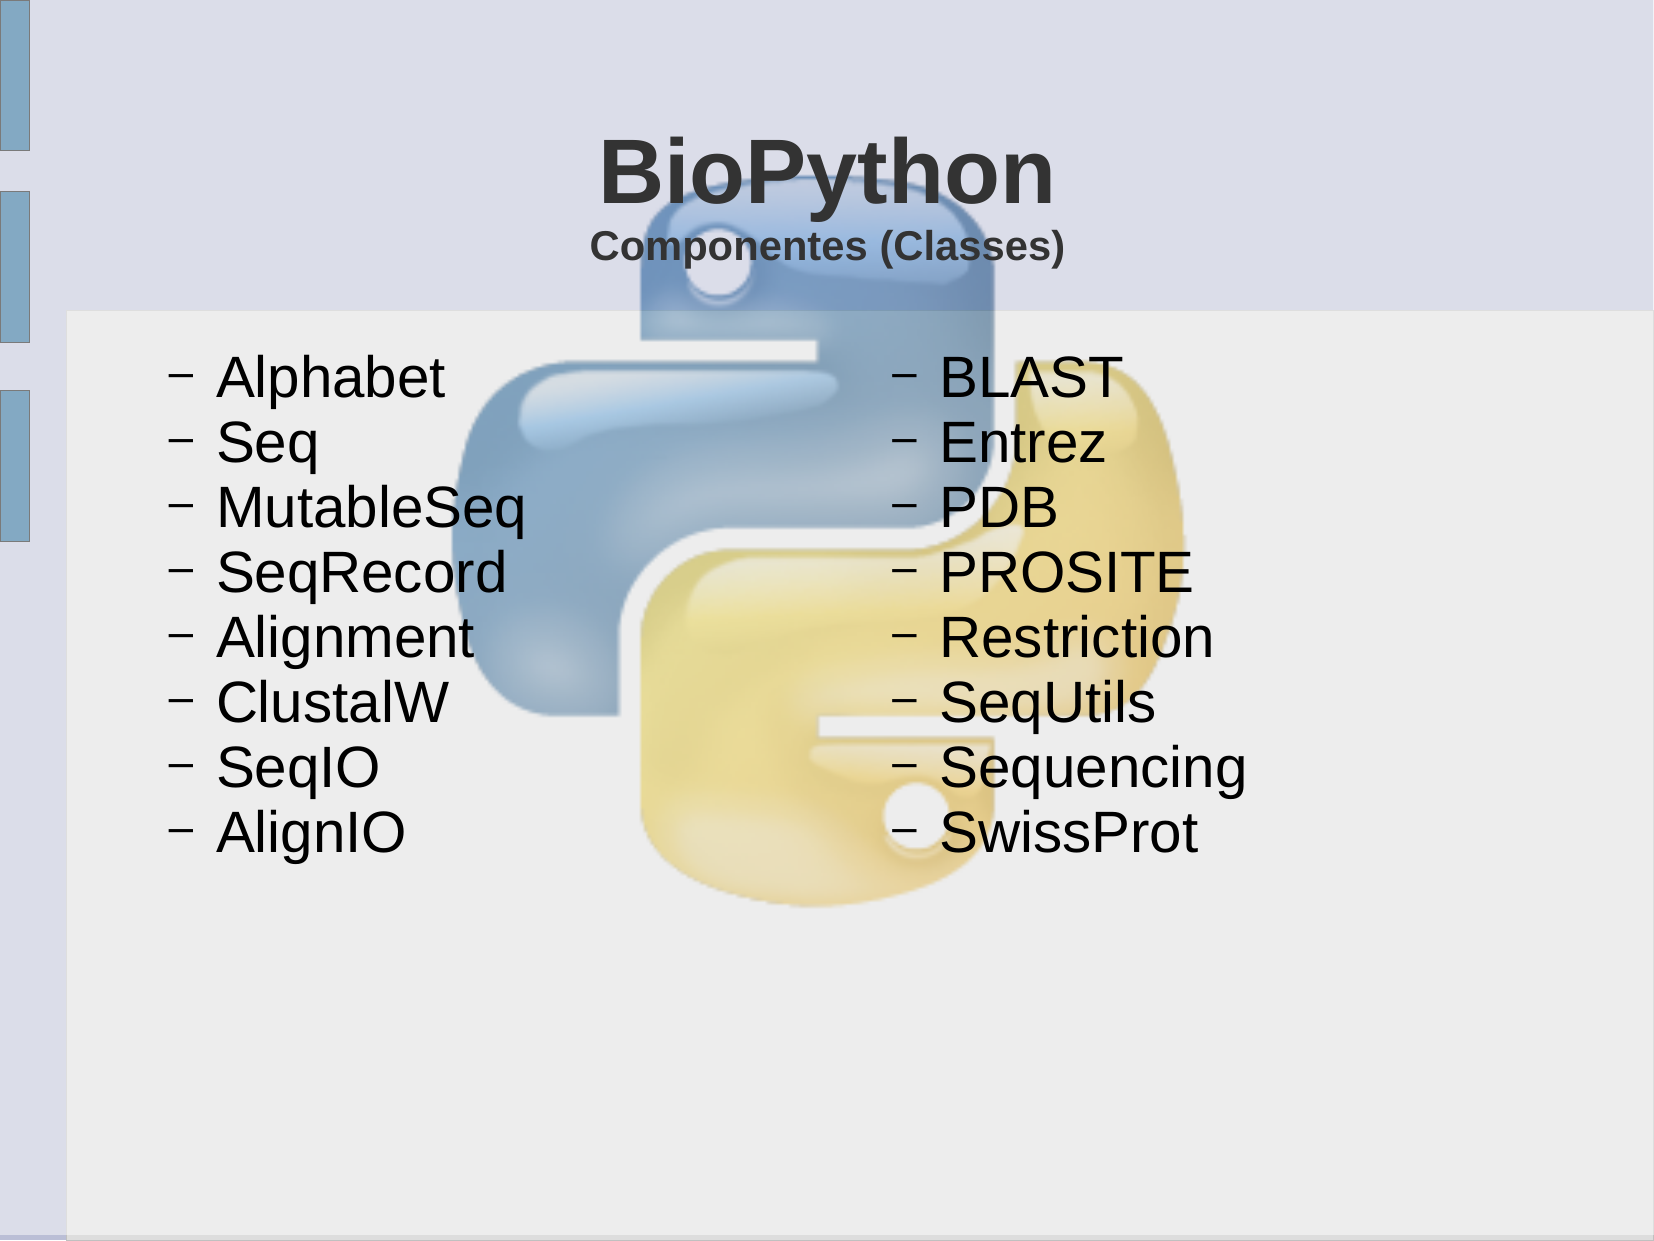

BioPython
Componentes (Classes)
# Alphabet
Seq
MutableSeq
SeqRecord
Alignment
ClustalW
SeqIO
AlignIO
BLAST
Entrez
PDB
PROSITE
Restriction
SeqUtils
Sequencing
SwissProt